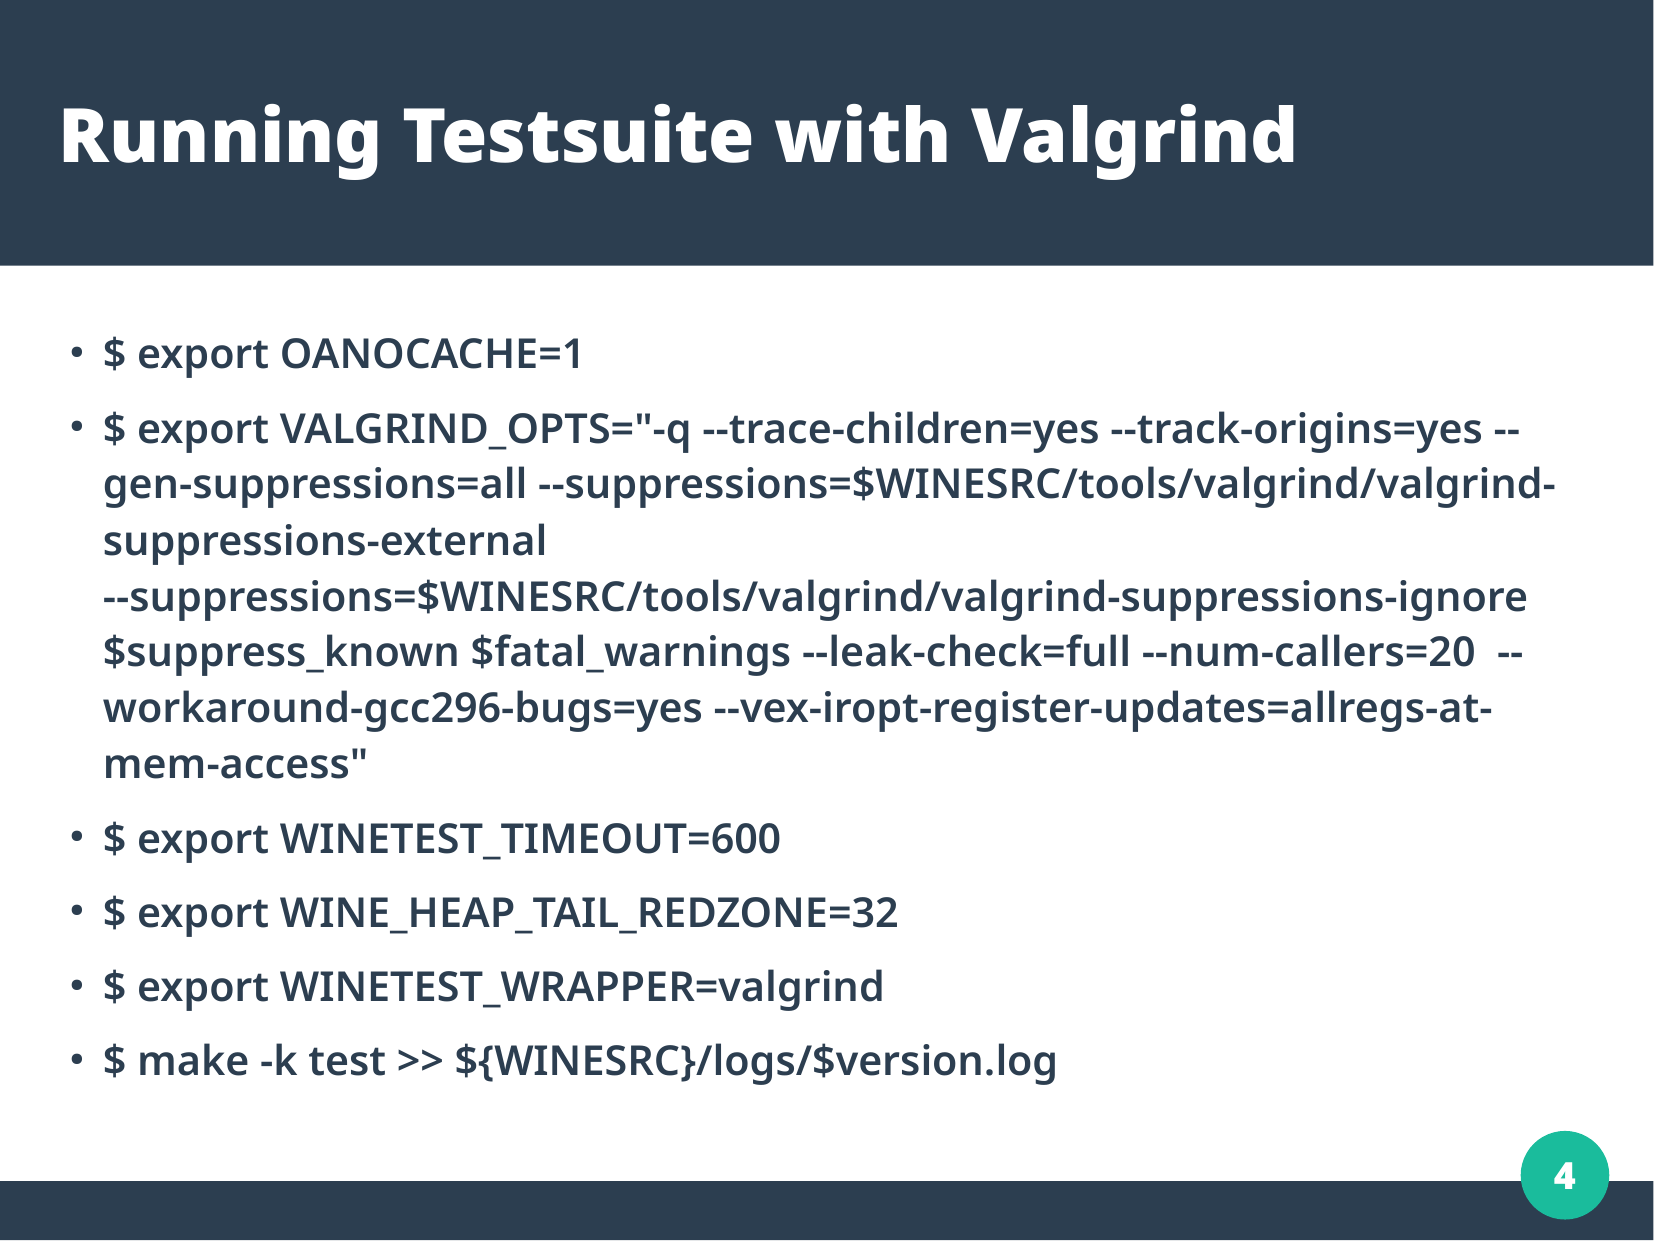

# Running Testsuite with Valgrind
$ export OANOCACHE=1
$ export VALGRIND_OPTS="-q --trace-children=yes --track-origins=yes --gen-suppressions=all --suppressions=$WINESRC/tools/valgrind/valgrind-suppressions-external --suppressions=$WINESRC/tools/valgrind/valgrind-suppressions-ignore $suppress_known $fatal_warnings --leak-check=full --num-callers=20 --workaround-gcc296-bugs=yes --vex-iropt-register-updates=allregs-at-mem-access"
$ export WINETEST_TIMEOUT=600
$ export WINE_HEAP_TAIL_REDZONE=32
$ export WINETEST_WRAPPER=valgrind
$ make -k test >> ${WINESRC}/logs/$version.log
4